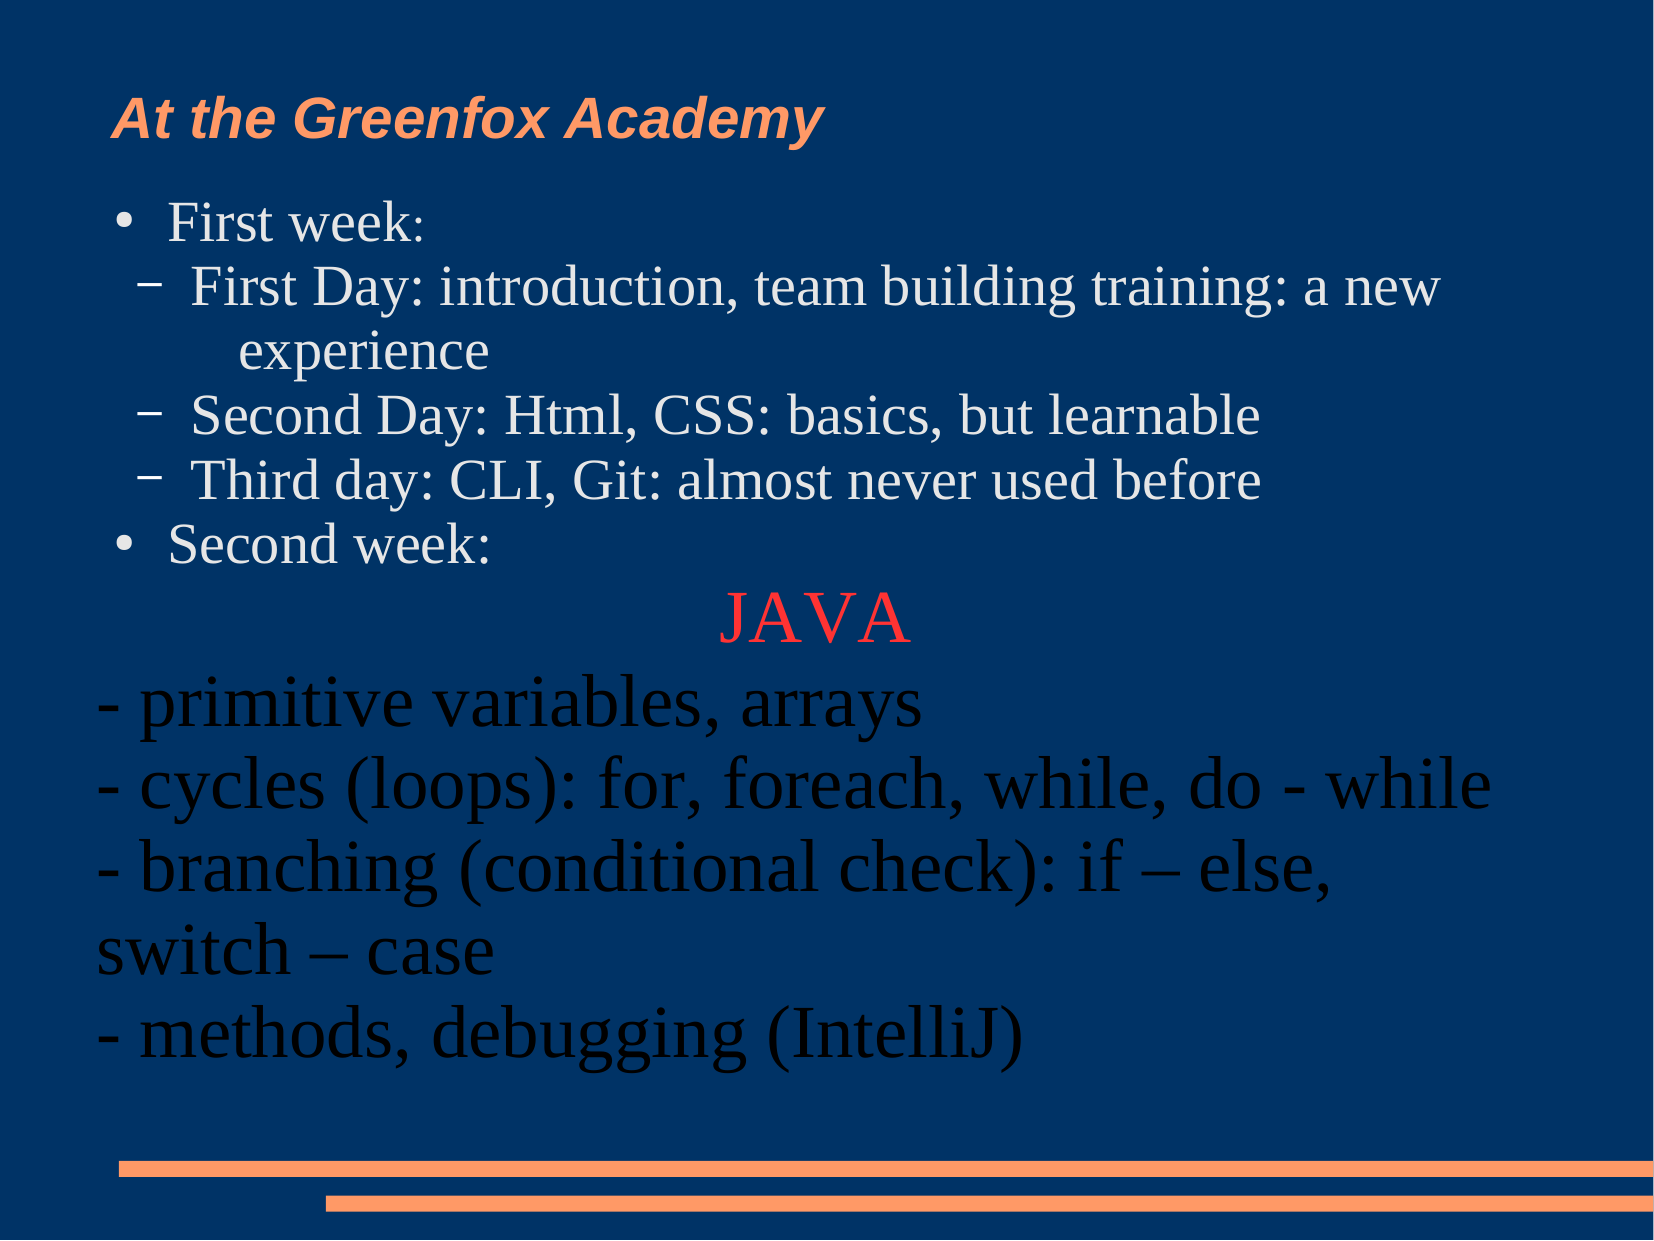

# At the Greenfox Academy
First week:
First Day: introduction, team building training: a new experience
Second Day: Html, CSS: basics, but learnable
Third day: CLI, Git: almost never used before
Second week:
JAVA
- primitive variables, arrays
- cycles (loops): for, foreach, while, do - while
- branching (conditional check): if – else, switch – case
- methods, debugging (IntelliJ)